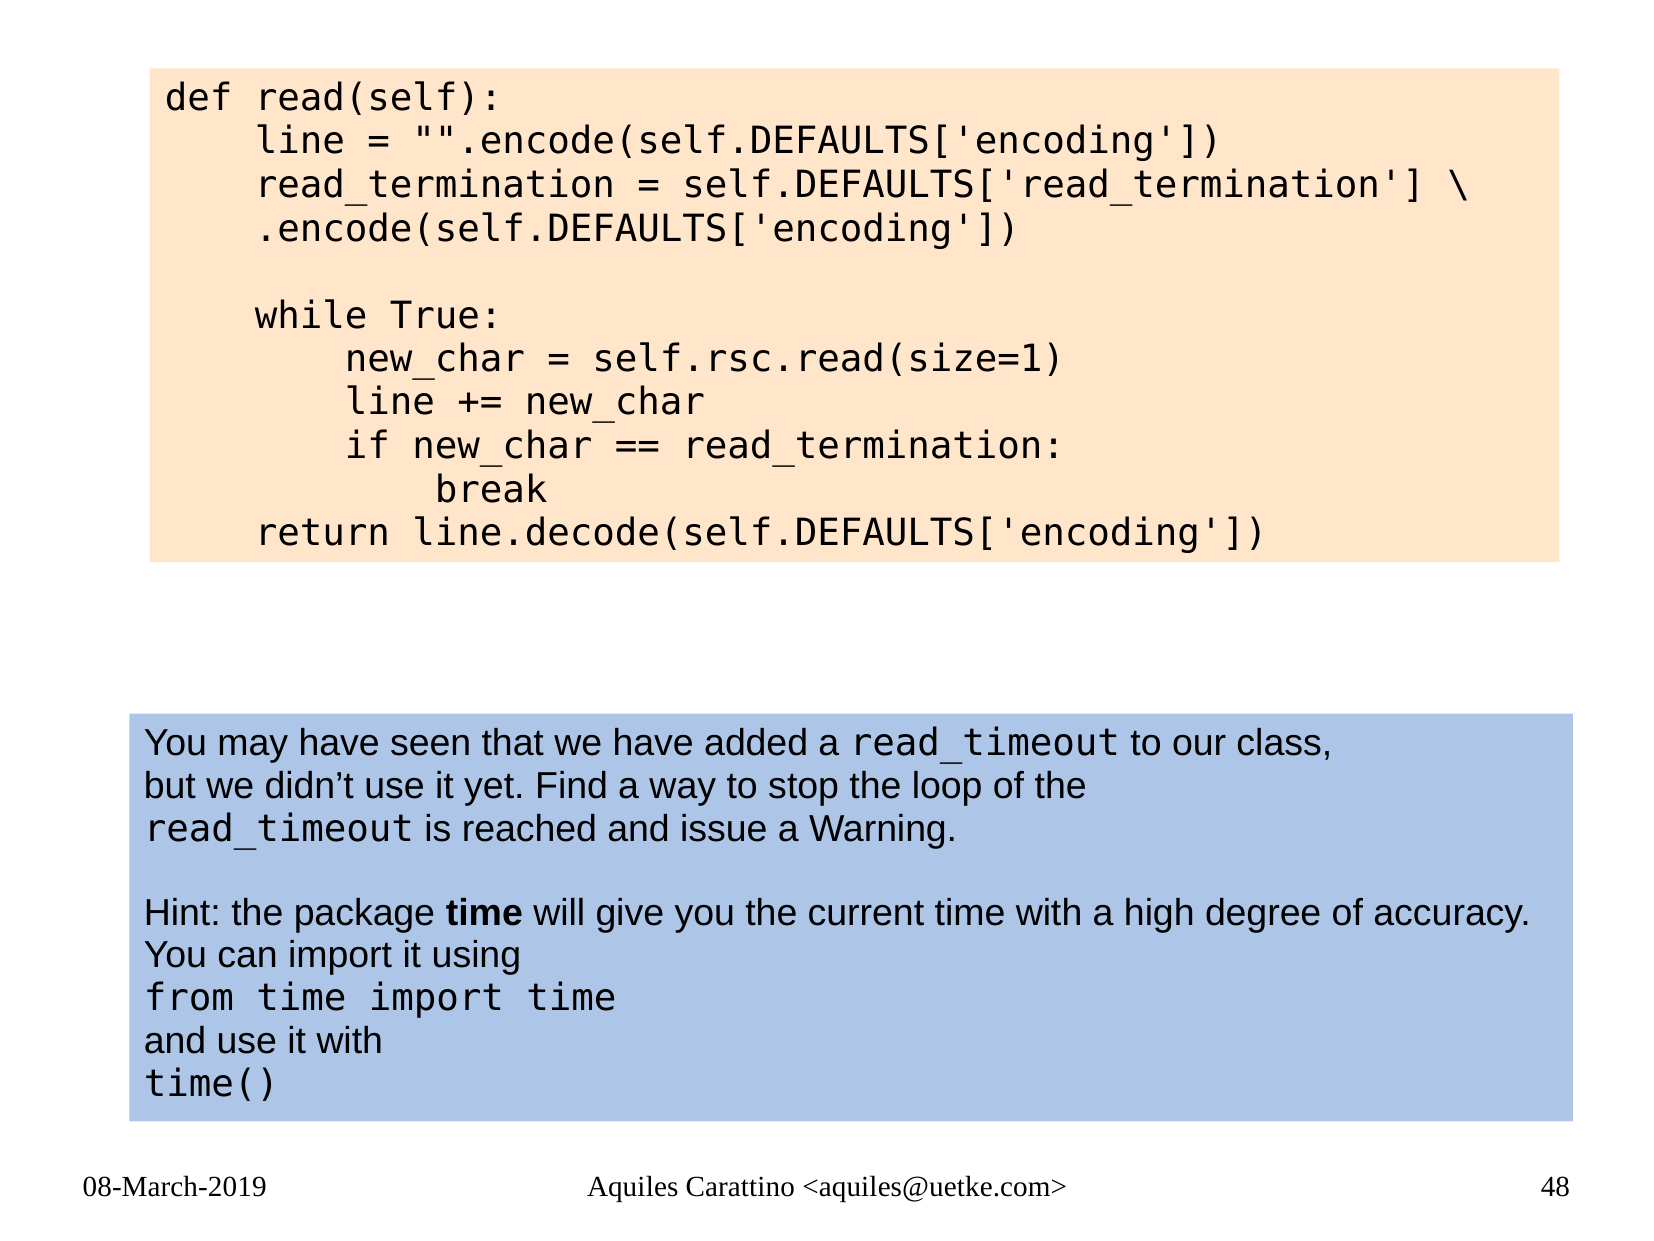

def read(self):
 line = "".encode(self.DEFAULTS['encoding'])
 read_termination = self.DEFAULTS['read_termination'] \
 .encode(self.DEFAULTS['encoding'])
 while True:
 new_char = self.rsc.read(size=1)
 line += new_char
 if new_char == read_termination:
 break
 return line.decode(self.DEFAULTS['encoding'])
You may have seen that we have added a read_timeout to our class,
but we didn’t use it yet. Find a way to stop the loop of the
read_timeout is reached and issue a Warning.
Hint: the package time will give you the current time with a high degree of accuracy. You can import it using
from time import time
and use it with
time()
08-March-2019
Aquiles Carattino <aquiles@uetke.com>
48